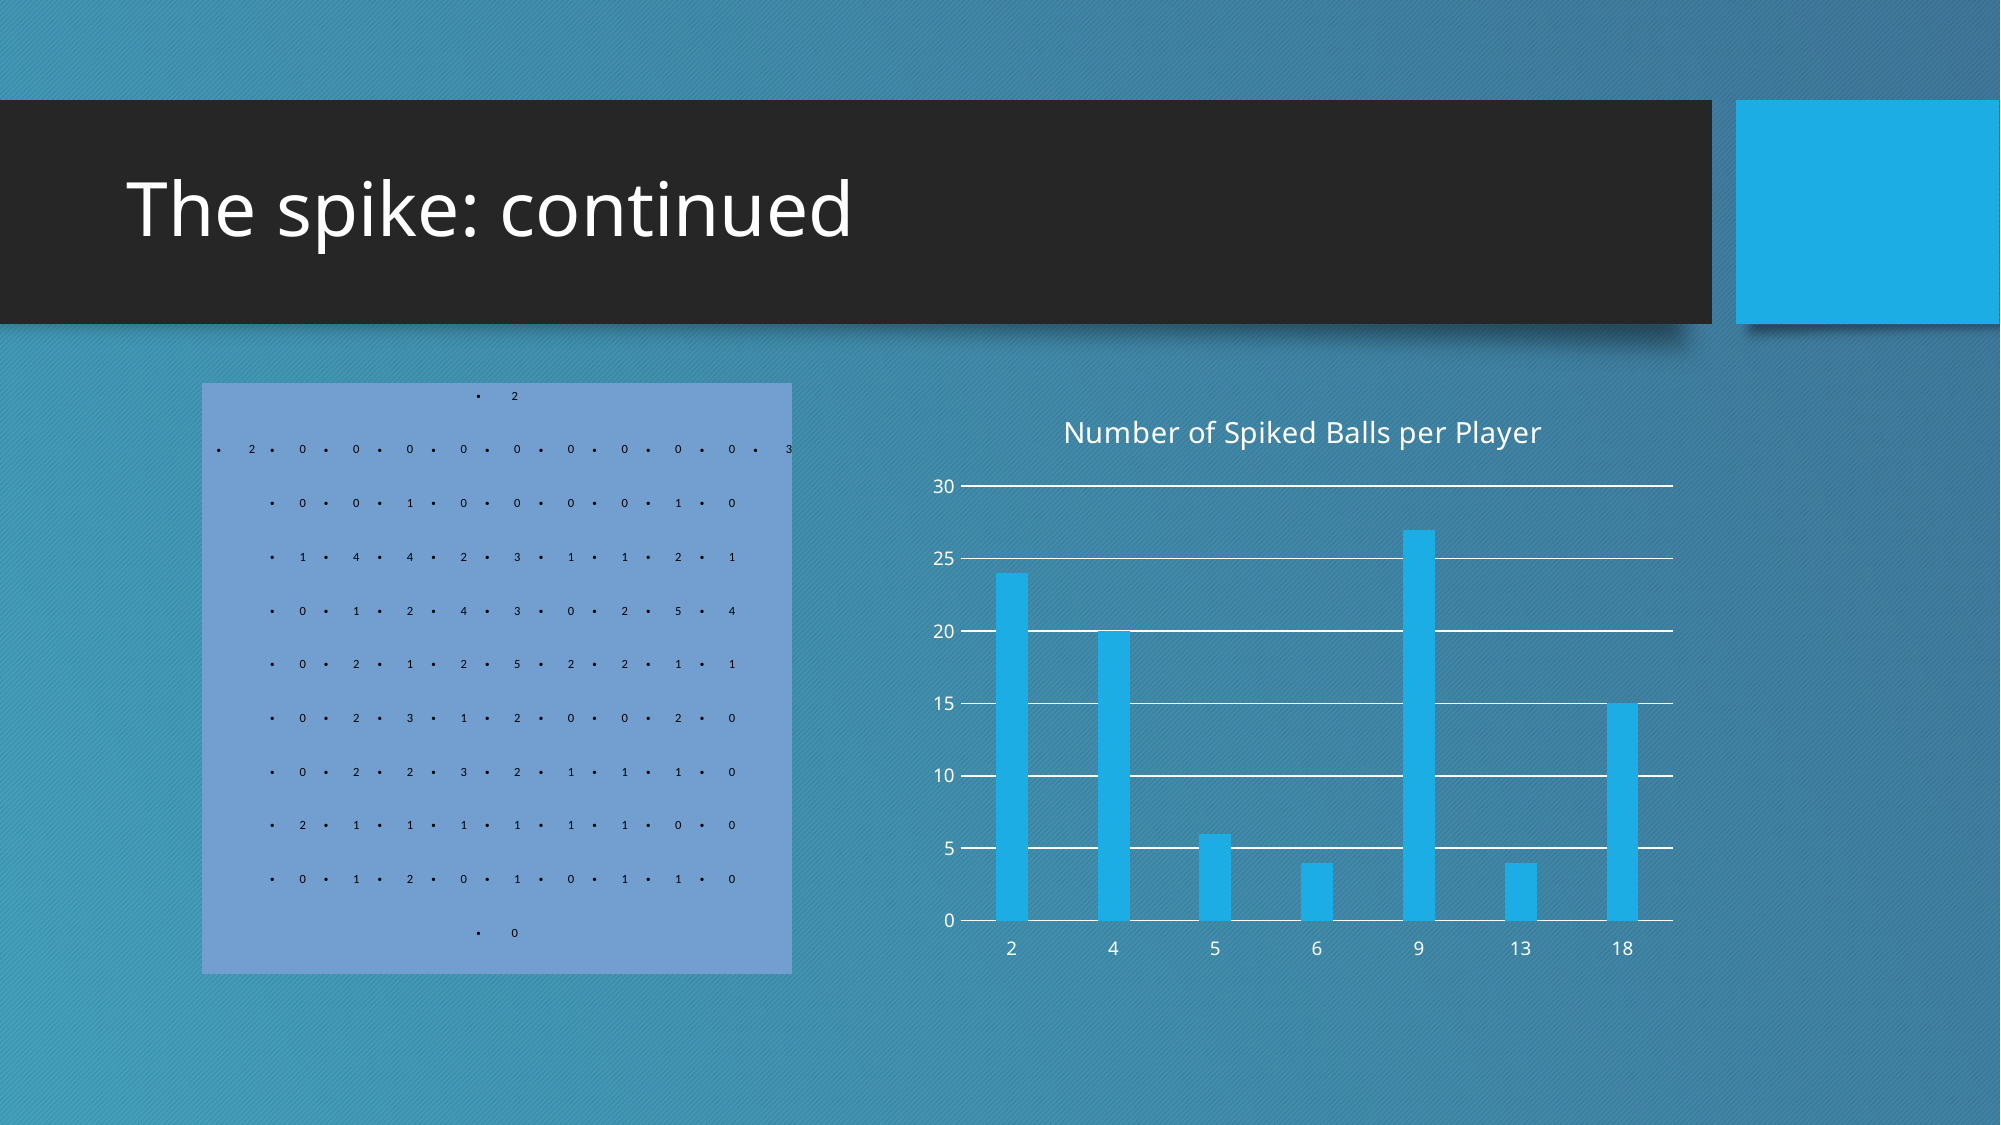

# The spike: continued
| 2 | | | | | | | | | | |
| --- | --- | --- | --- | --- | --- | --- | --- | --- | --- | --- |
| 2 | 0 | 0 | 0 | 0 | 0 | 0 | 0 | 0 | 0 | 3 |
| | 0 | 0 | 1 | 0 | 0 | 0 | 0 | 1 | 0 | |
| | 1 | 4 | 4 | 2 | 3 | 1 | 1 | 2 | 1 | |
| | 0 | 1 | 2 | 4 | 3 | 0 | 2 | 5 | 4 | |
| | 0 | 2 | 1 | 2 | 5 | 2 | 2 | 1 | 1 | |
| | 0 | 2 | 3 | 1 | 2 | 0 | 0 | 2 | 0 | |
| | 0 | 2 | 2 | 3 | 2 | 1 | 1 | 1 | 0 | |
| | 2 | 1 | 1 | 1 | 1 | 1 | 1 | 0 | 0 | |
| | 0 | 1 | 2 | 0 | 1 | 0 | 1 | 1 | 0 | |
| 0 | | | | | | | | | | |
### Chart: Number of Spiked Balls per Player
| Category | Reeks1 |
|---|---|
| 2 | 24.0 |
| 4 | 20.0 |
| 5 | 6.0 |
| 6 | 4.0 |
| 9 | 27.0 |
| 13 | 4.0 |
| 18 | 15.0 |